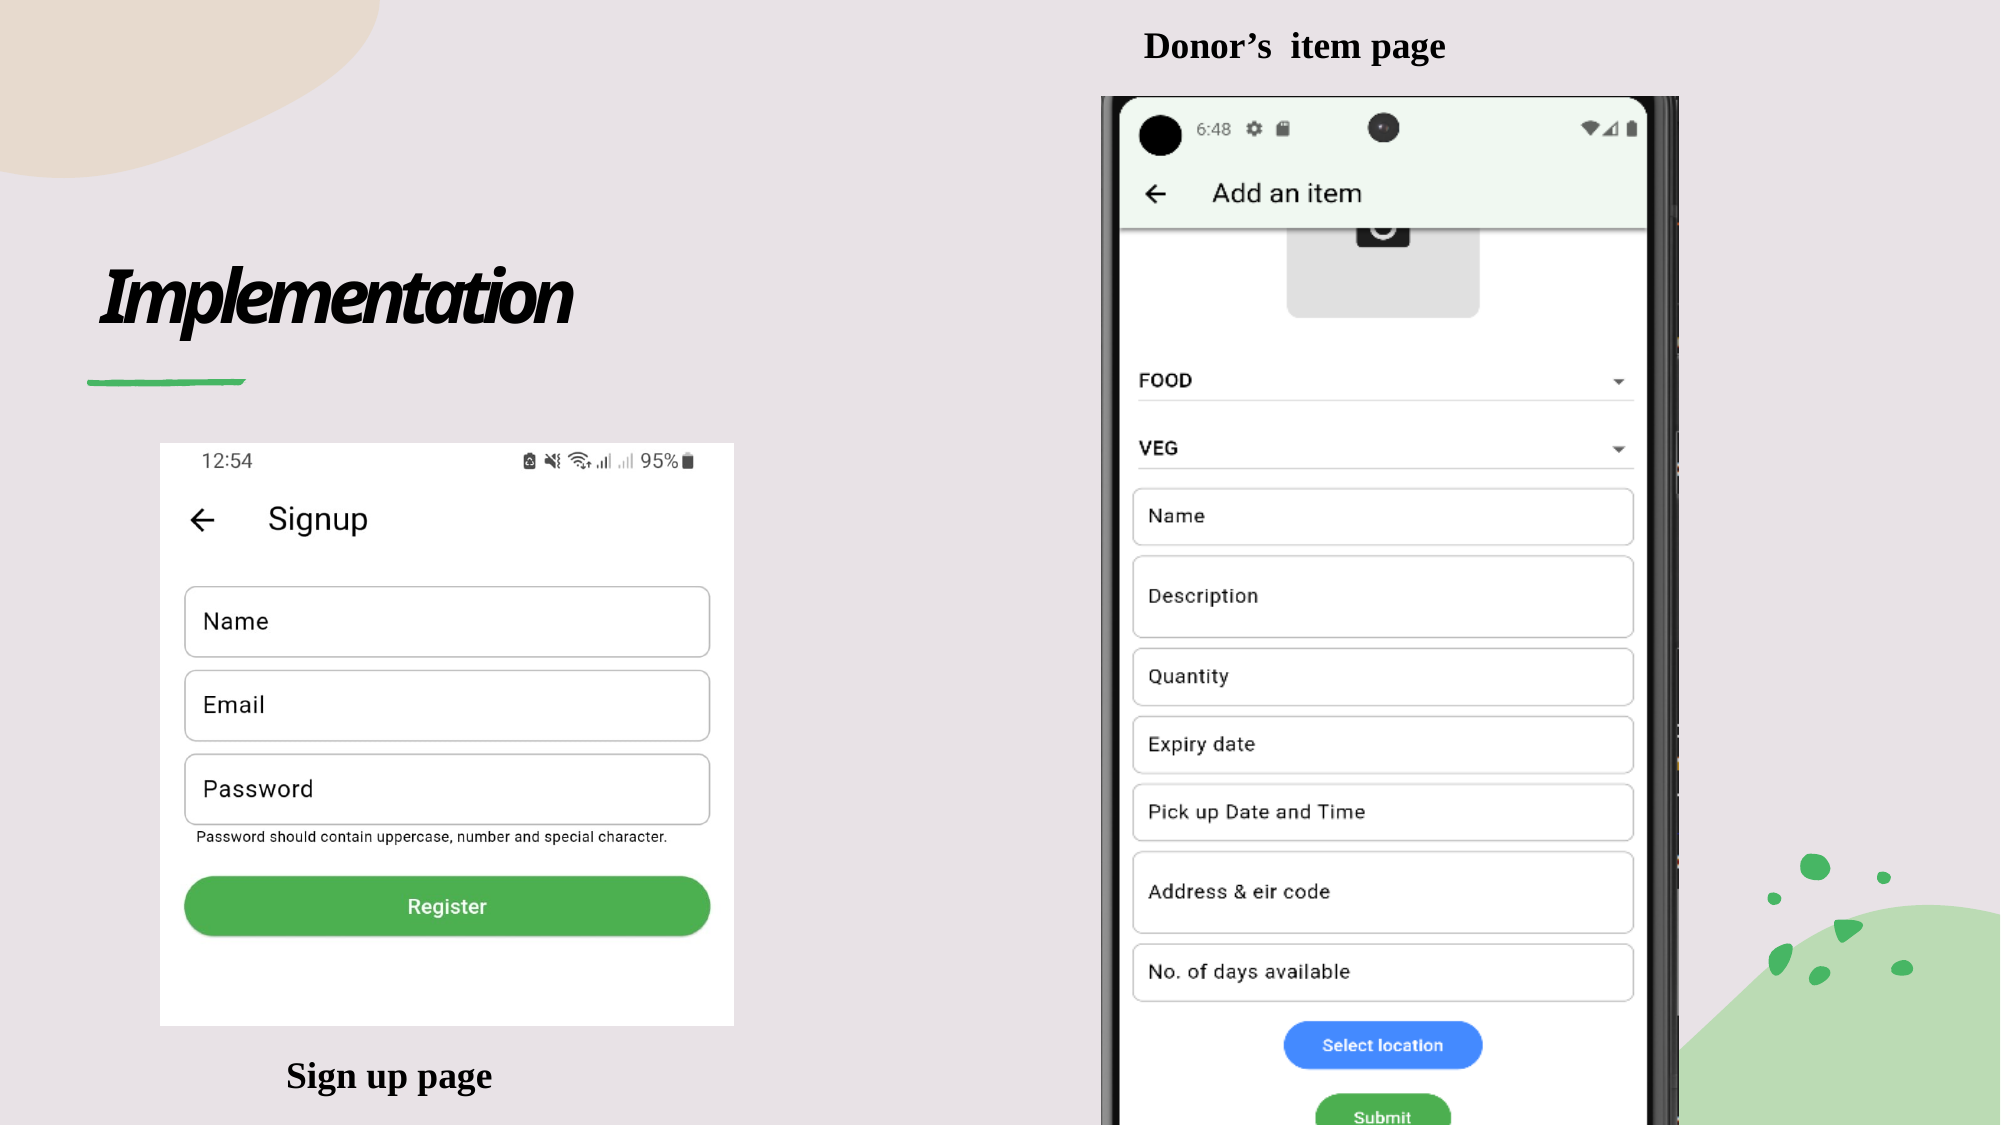

Donor’s item page
# Implementation
Sign up page